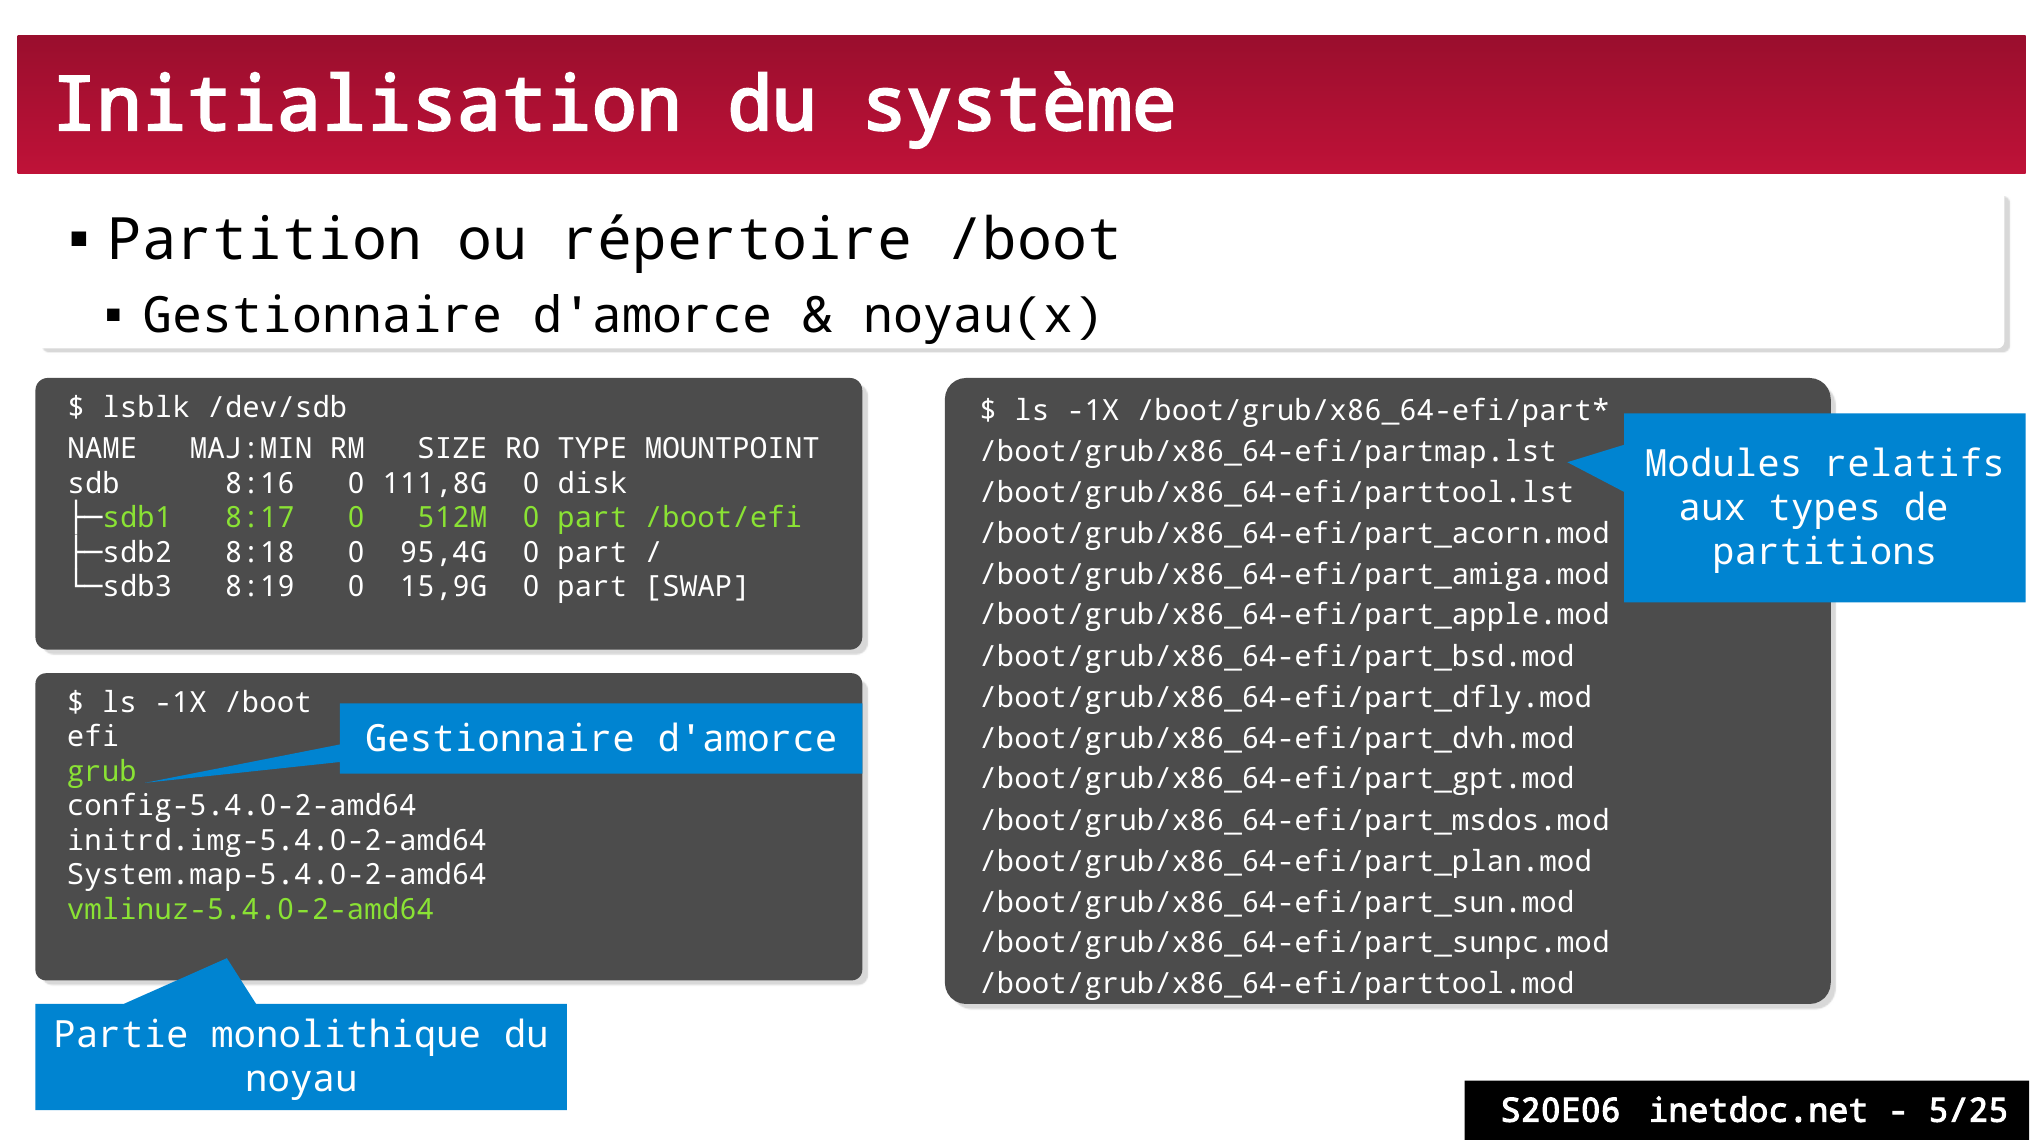

Initialisation du système
Partition ou répertoire /boot
Gestionnaire d'amorce & noyau(x)
$ lsblk /dev/sdb
NAME MAJ:MIN RM SIZE RO TYPE MOUNTPOINT
sdb 8:16 0 111,8G 0 disk
├─sdb1 8:17 0 512M 0 part /boot/efi
├─sdb2 8:18 0 95,4G 0 part /
└─sdb3 8:19 0 15,9G 0 part [SWAP]
$ ls -1X /boot/grub/x86_64-efi/part*
/boot/grub/x86_64-efi/partmap.lst
/boot/grub/x86_64-efi/parttool.lst
/boot/grub/x86_64-efi/part_acorn.mod
/boot/grub/x86_64-efi/part_amiga.mod
/boot/grub/x86_64-efi/part_apple.mod
/boot/grub/x86_64-efi/part_bsd.mod
/boot/grub/x86_64-efi/part_dfly.mod
/boot/grub/x86_64-efi/part_dvh.mod
/boot/grub/x86_64-efi/part_gpt.mod
/boot/grub/x86_64-efi/part_msdos.mod
/boot/grub/x86_64-efi/part_plan.mod
/boot/grub/x86_64-efi/part_sun.mod
/boot/grub/x86_64-efi/part_sunpc.mod
/boot/grub/x86_64-efi/parttool.mod
Modules relatifs aux types de partitions
$ ls -1X /boot
efi
grub
config-5.4.0-2-amd64
initrd.img-5.4.0-2-amd64
System.map-5.4.0-2-amd64
vmlinuz-5.4.0-2-amd64
Gestionnaire d'amorce
Partie monolithique du noyau
S20E06	inetdoc.net - /25